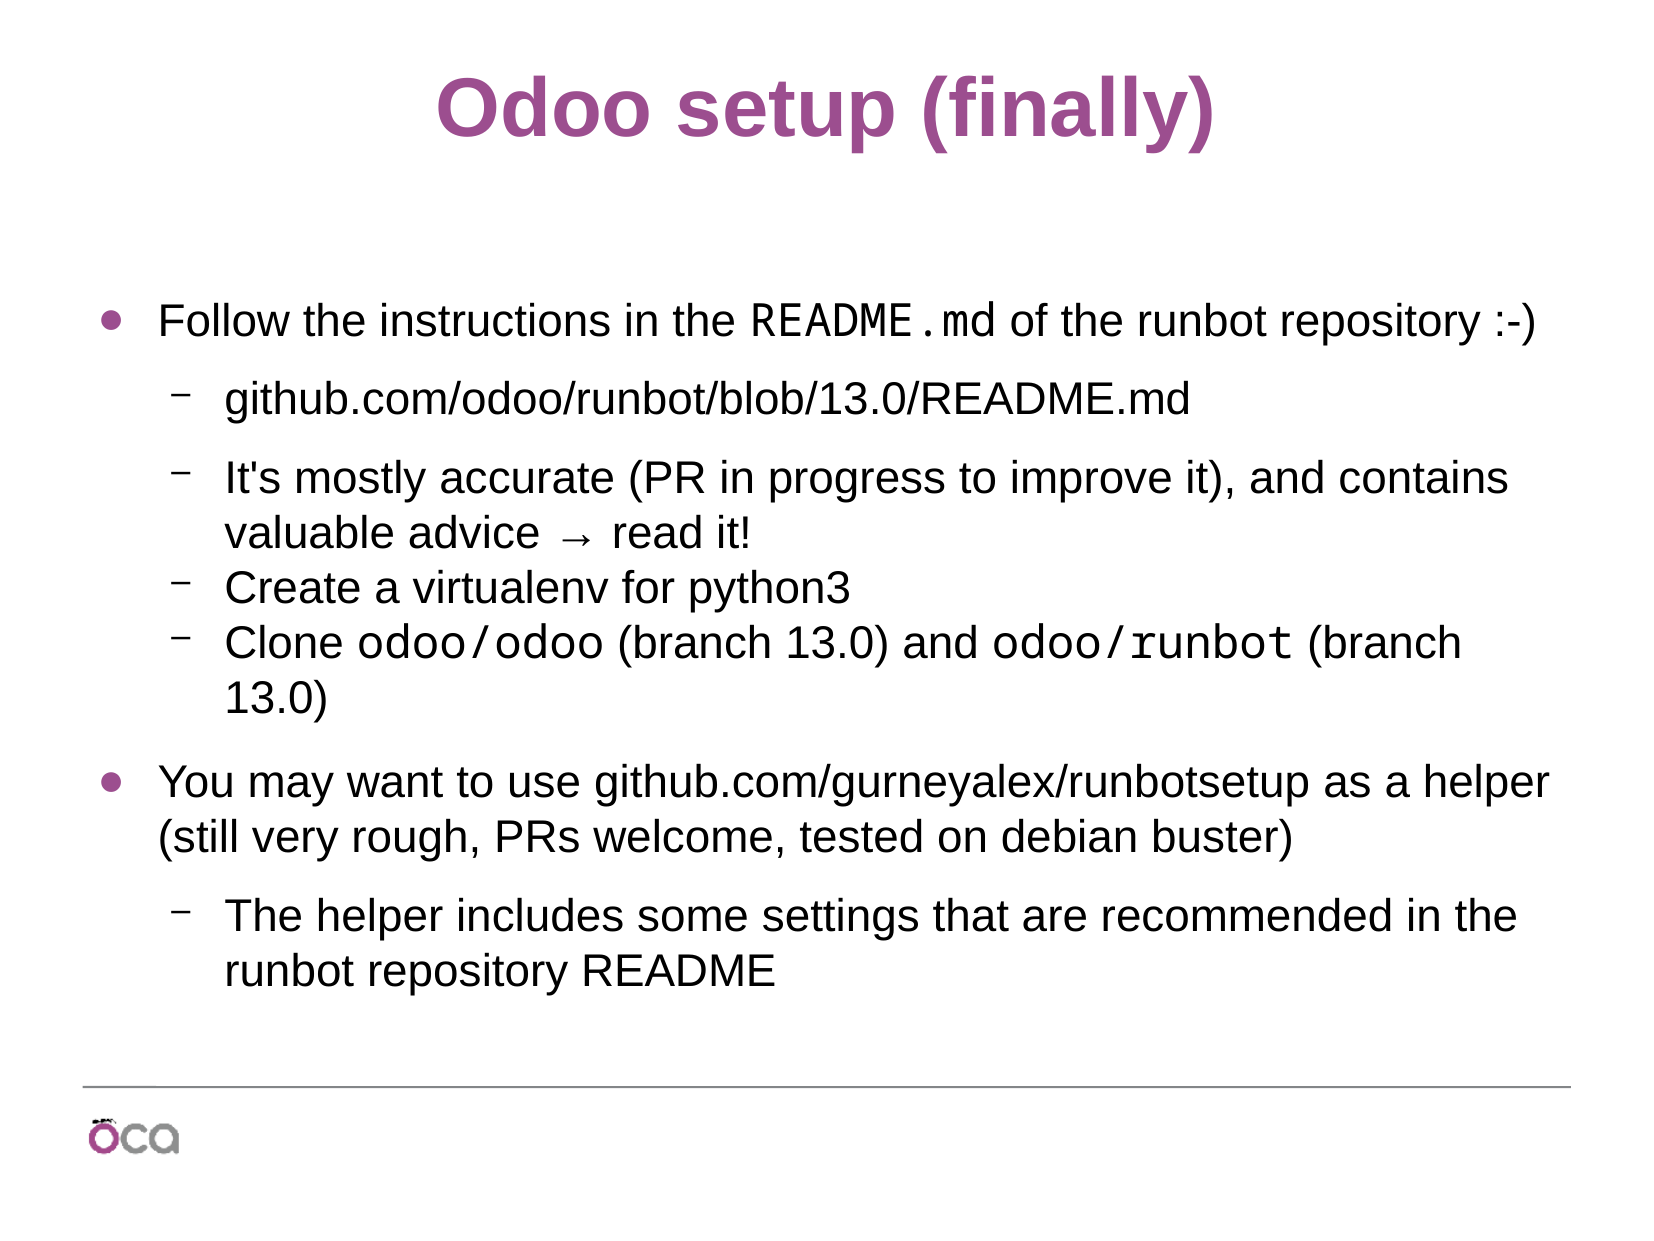

# Odoo setup (finally)
Follow the instructions in the README.md of the runbot repository :-)
github.com/odoo/runbot/blob/13.0/README.md
It's mostly accurate (PR in progress to improve it), and contains valuable advice → read it!
Create a virtualenv for python3
Clone odoo/odoo (branch 13.0) and odoo/runbot (branch 13.0)
You may want to use github.com/gurneyalex/runbotsetup as a helper (still very rough, PRs welcome, tested on debian buster)
The helper includes some settings that are recommended in the runbot repository README